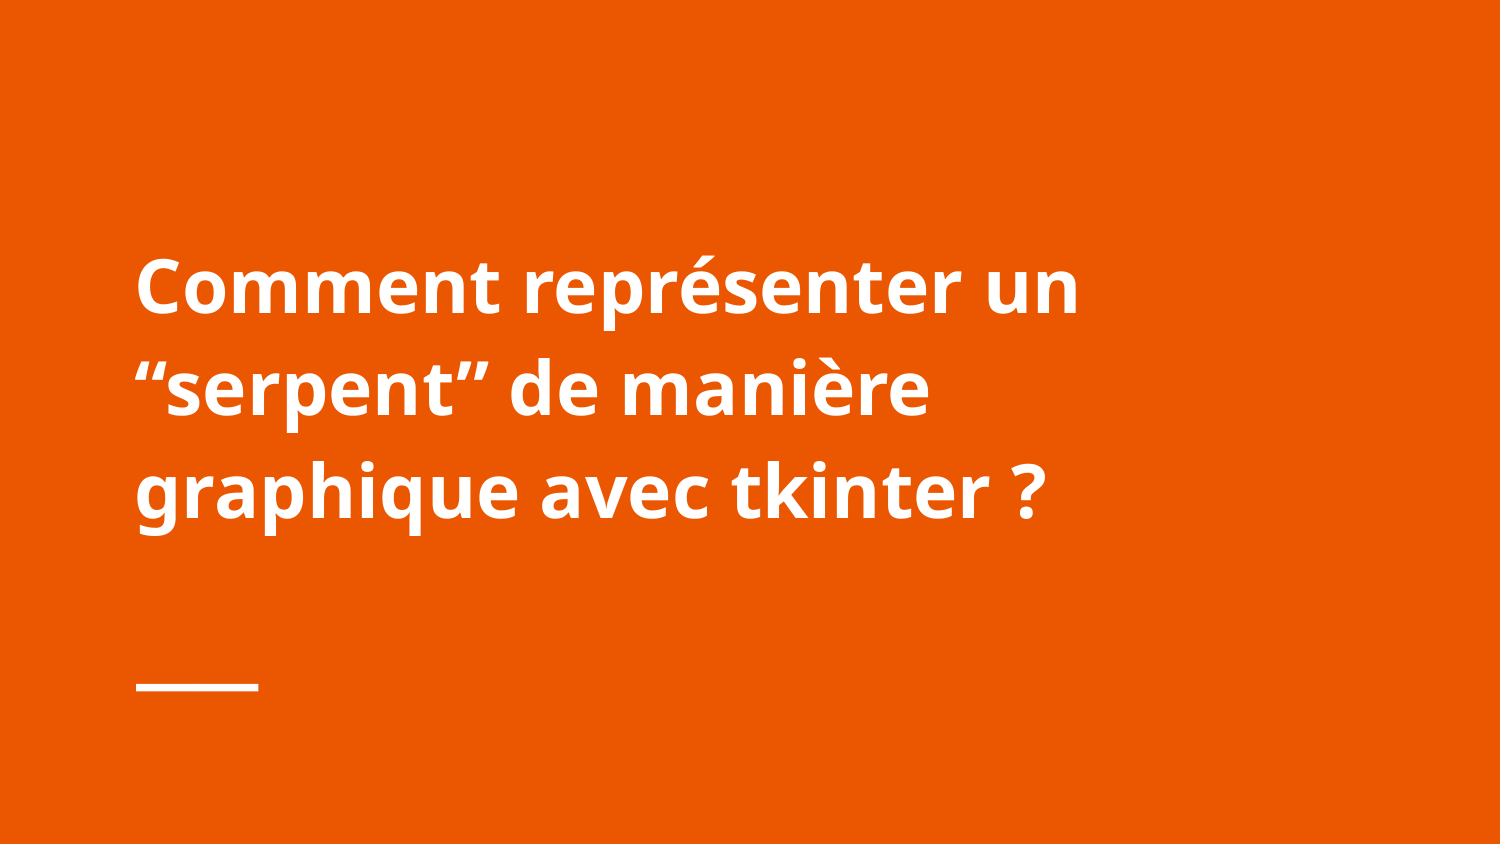

# Comment représenter un “serpent” de manière graphique avec tkinter ?